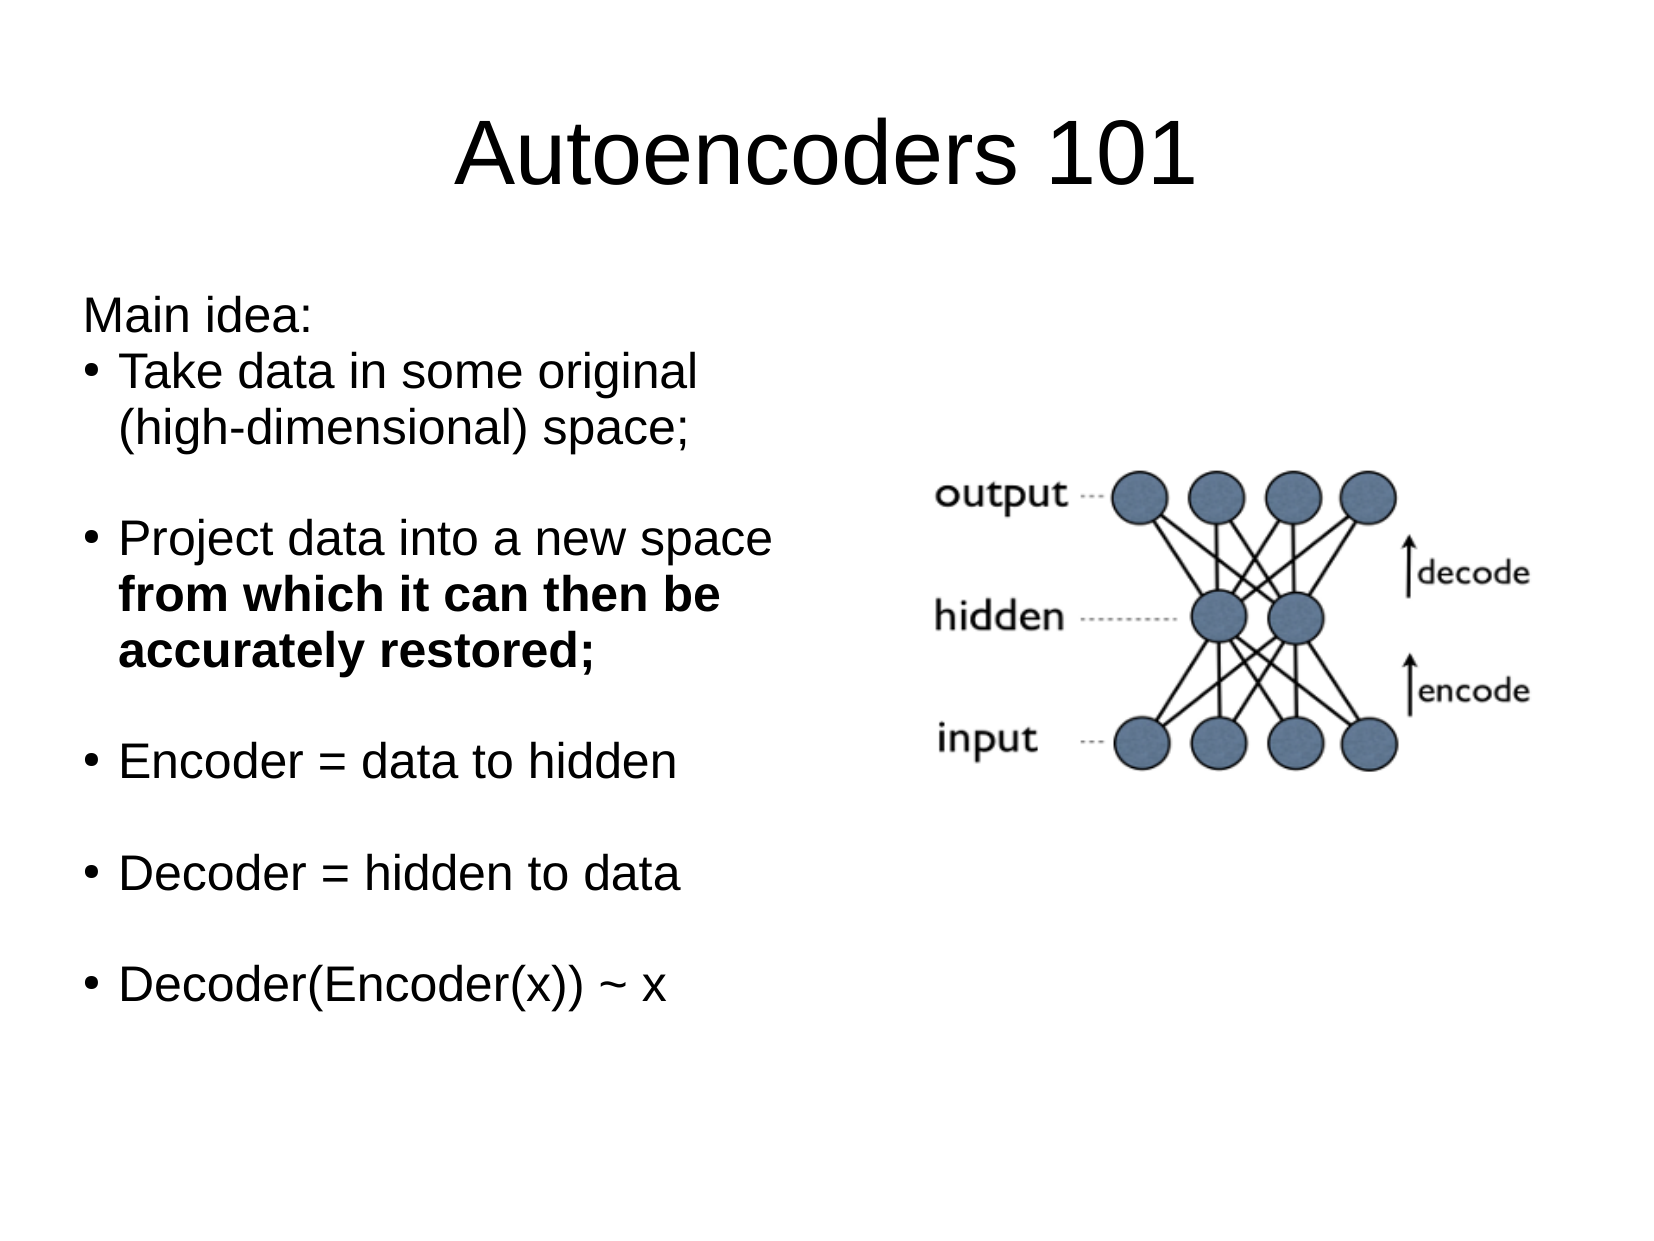

# Autoencoders 101
Main idea:
Take data in some original (high-dimensional) space;
Project data into a new space from which it can then be accurately restored;
Encoder = data to hidden
Decoder = hidden to data
Decoder(Encoder(x)) ~ x